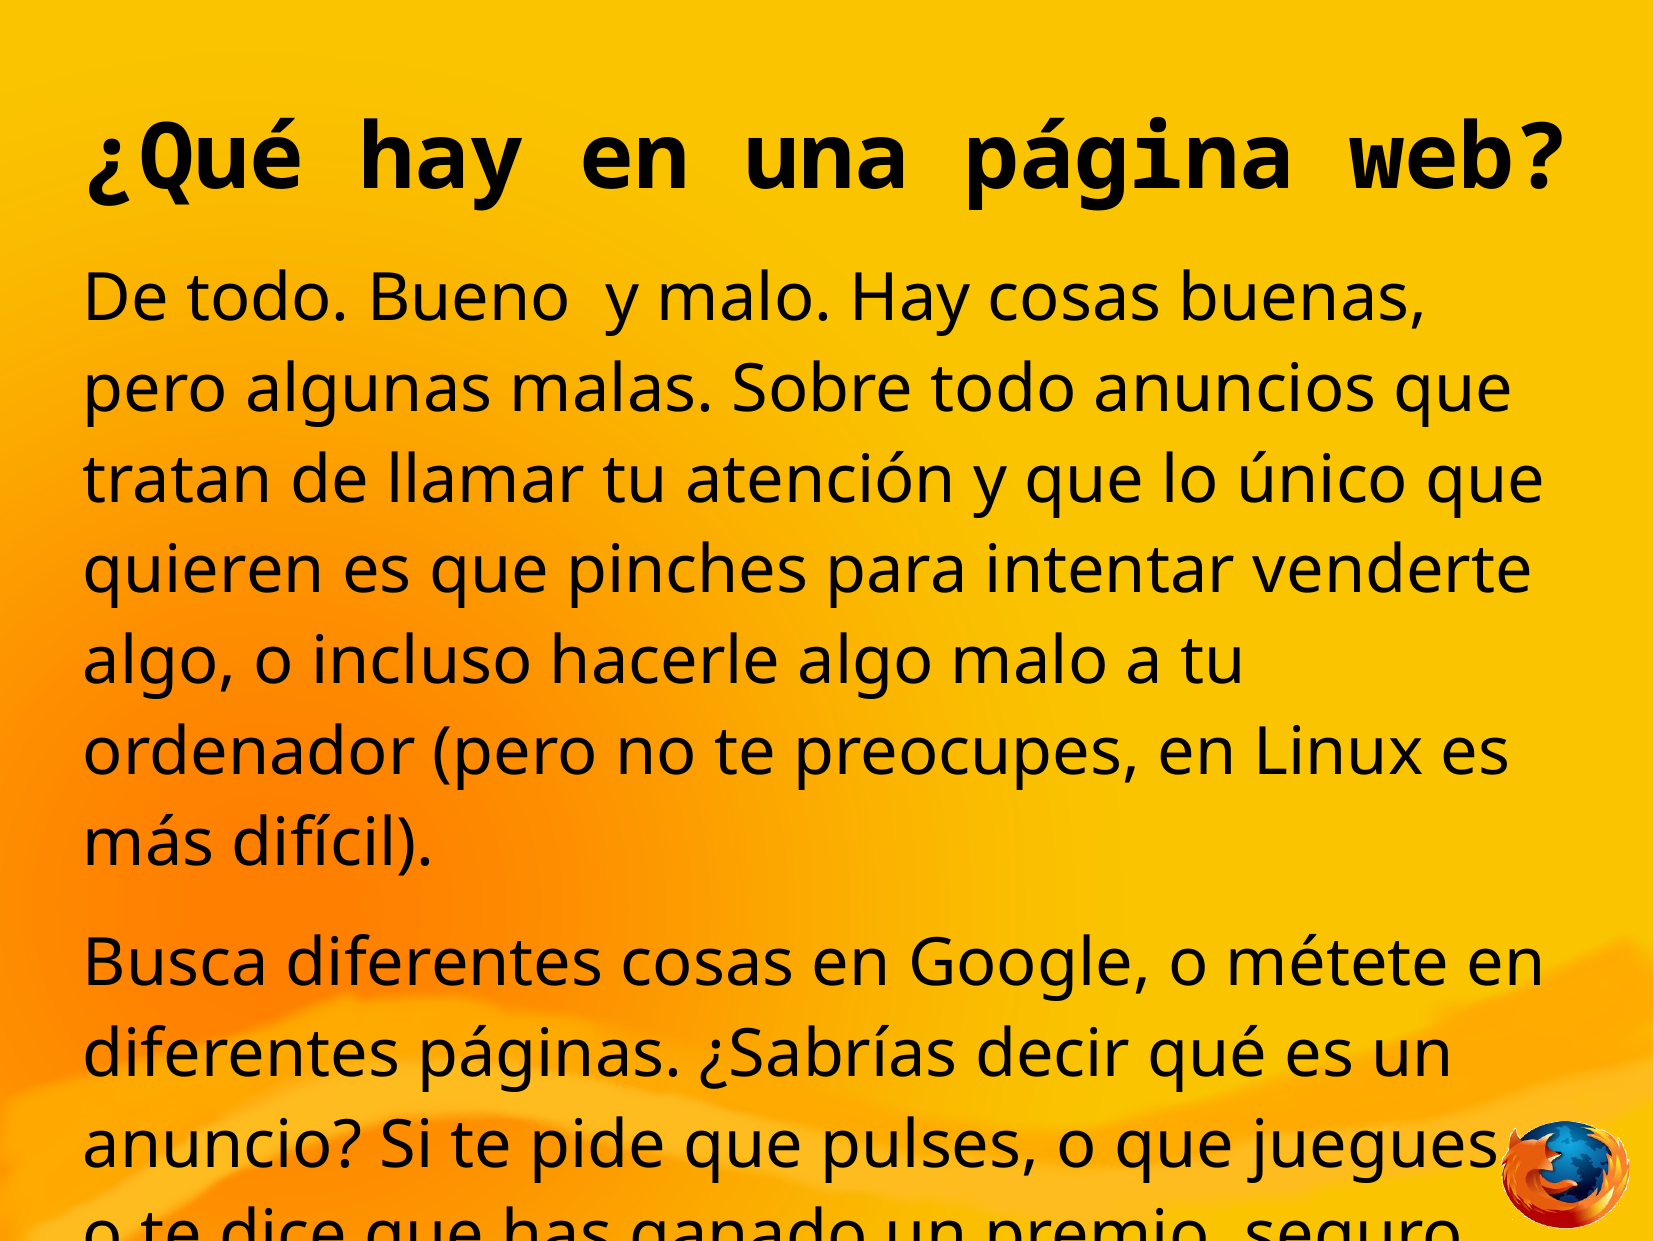

# ¿Qué hay en una página web?
De todo. Bueno y malo. Hay cosas buenas, pero algunas malas. Sobre todo anuncios que tratan de llamar tu atención y que lo único que quieren es que pinches para intentar venderte algo, o incluso hacerle algo malo a tu ordenador (pero no te preocupes, en Linux es más difícil).
Busca diferentes cosas en Google, o métete en diferentes páginas. ¿Sabrías decir qué es un anuncio? Si te pide que pulses, o que juegues, o te dice que has ganado un premio, seguro que es para engañarte. Nadie regala nada sólo por navegar por Internet, acuérdate de esto.